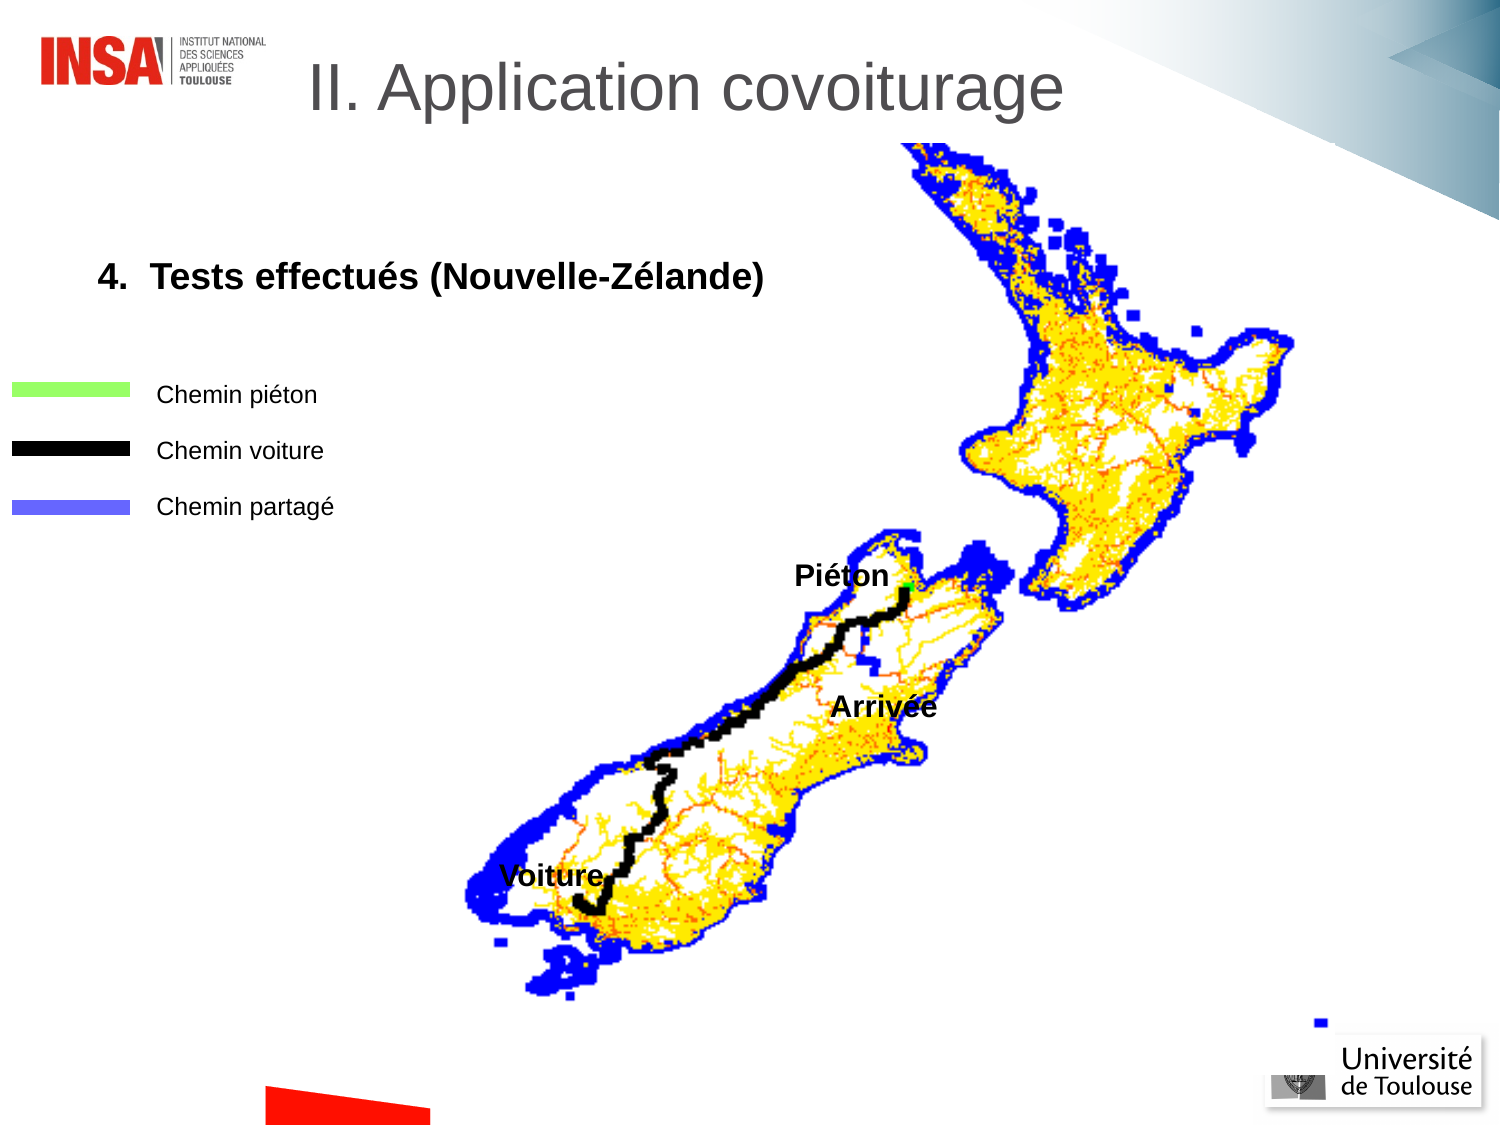

II. Application covoiturage
#
4. Tests effectués (Nouvelle-Zélande)
Chemin piéton
Chemin voiture
Chemin partagé
Piéton
Arrivée
Voiture